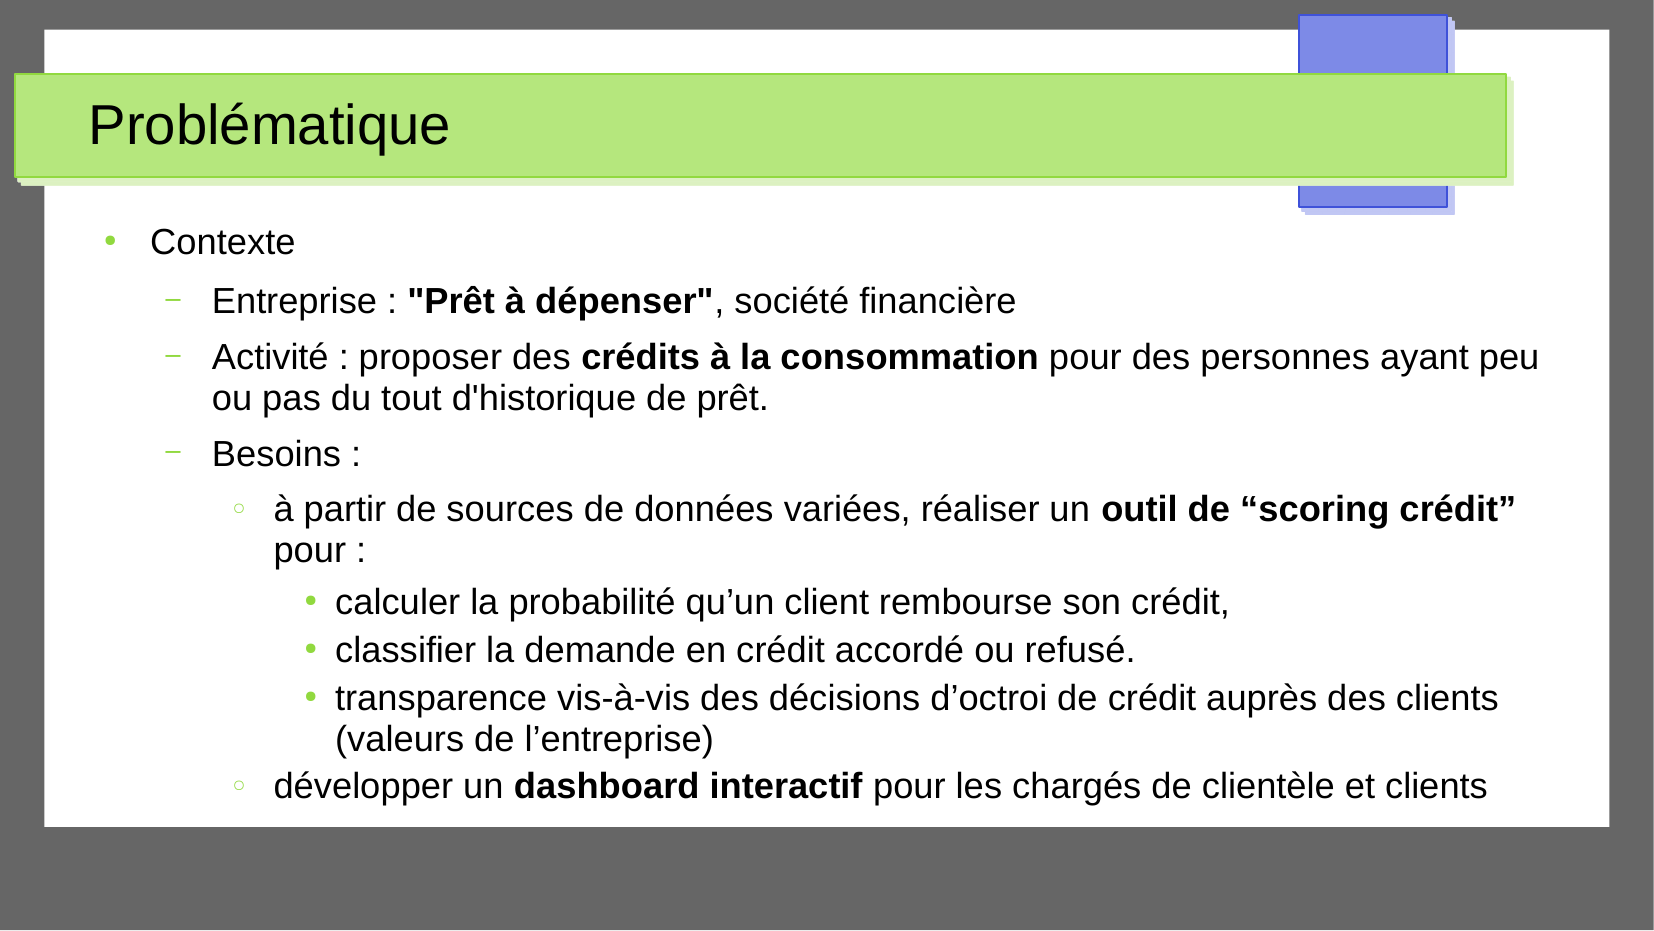

# Problématique
Contexte
Entreprise : "Prêt à dépenser", société financière
Activité : proposer des crédits à la consommation pour des personnes ayant peu ou pas du tout d'historique de prêt.
Besoins :
à partir de sources de données variées, réaliser un outil de “scoring crédit” pour :
calculer la probabilité qu’un client rembourse son crédit,
classifier la demande en crédit accordé ou refusé.
transparence vis-à-vis des décisions d’octroi de crédit auprès des clients (valeurs de l’entreprise)
développer un dashboard interactif pour les chargés de clientèle et clients